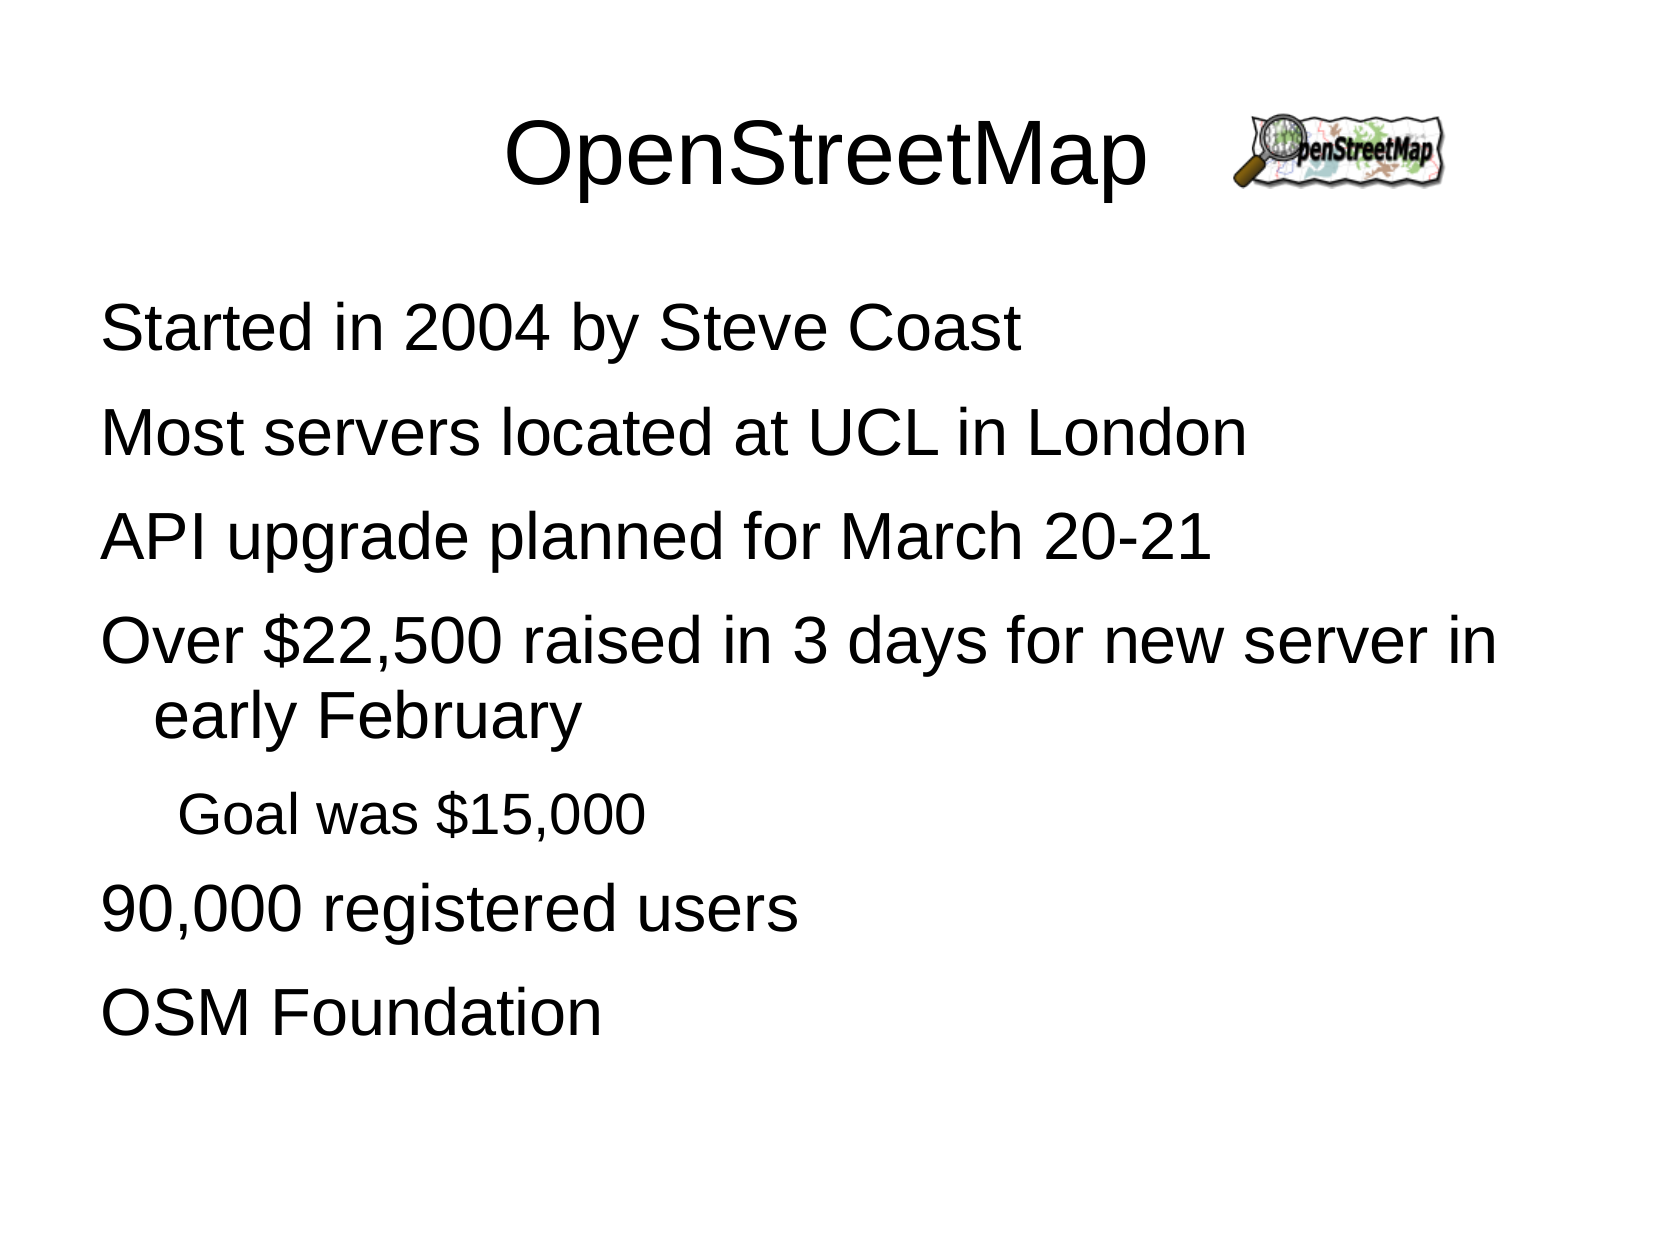

# OpenStreetMap
Started in 2004 by Steve Coast
Most servers located at UCL in London
API upgrade planned for March 20-21
Over $22,500 raised in 3 days for new server in early February
Goal was $15,000
90,000 registered users
OSM Foundation